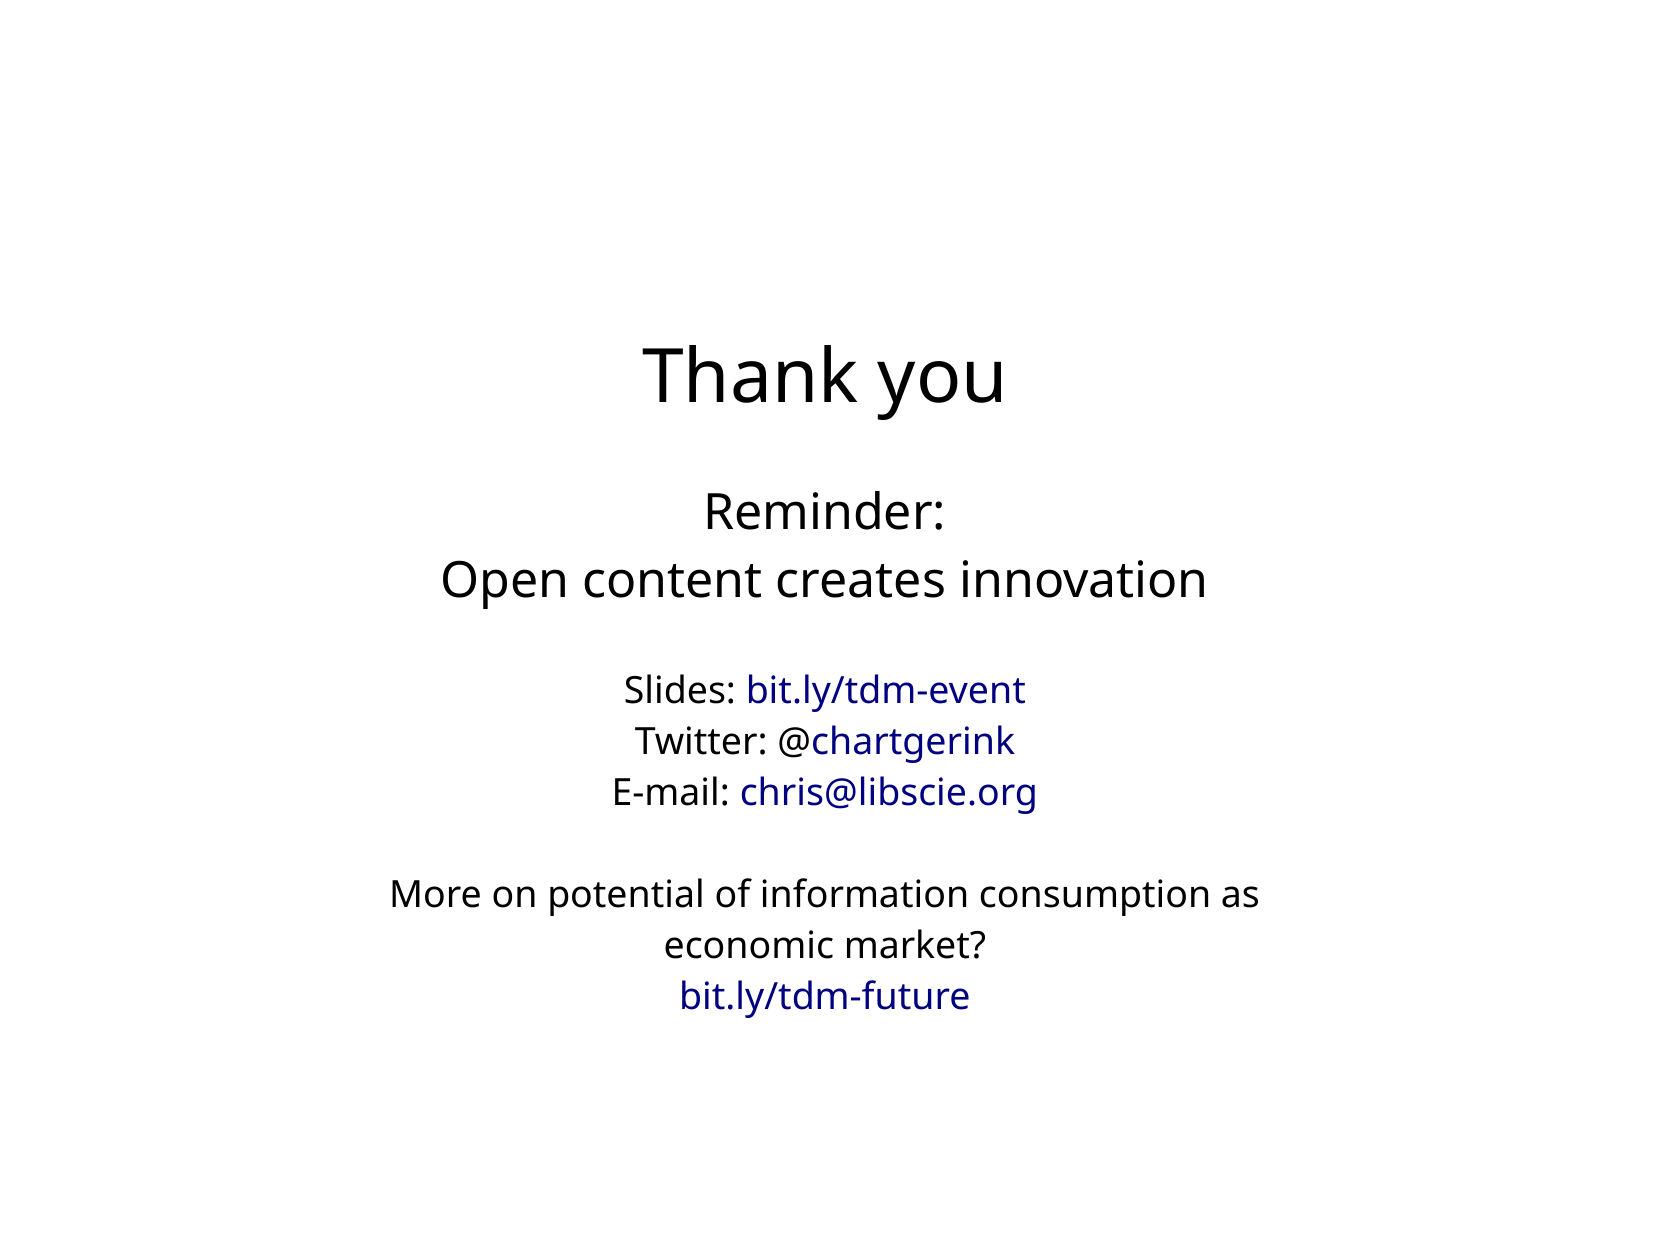

Thank you
Reminder:
Open content creates innovation
Slides: bit.ly/tdm-event
Twitter: @chartgerink
E-mail: chris@libscie.org
More on potential of information consumption as economic market?
bit.ly/tdm-future